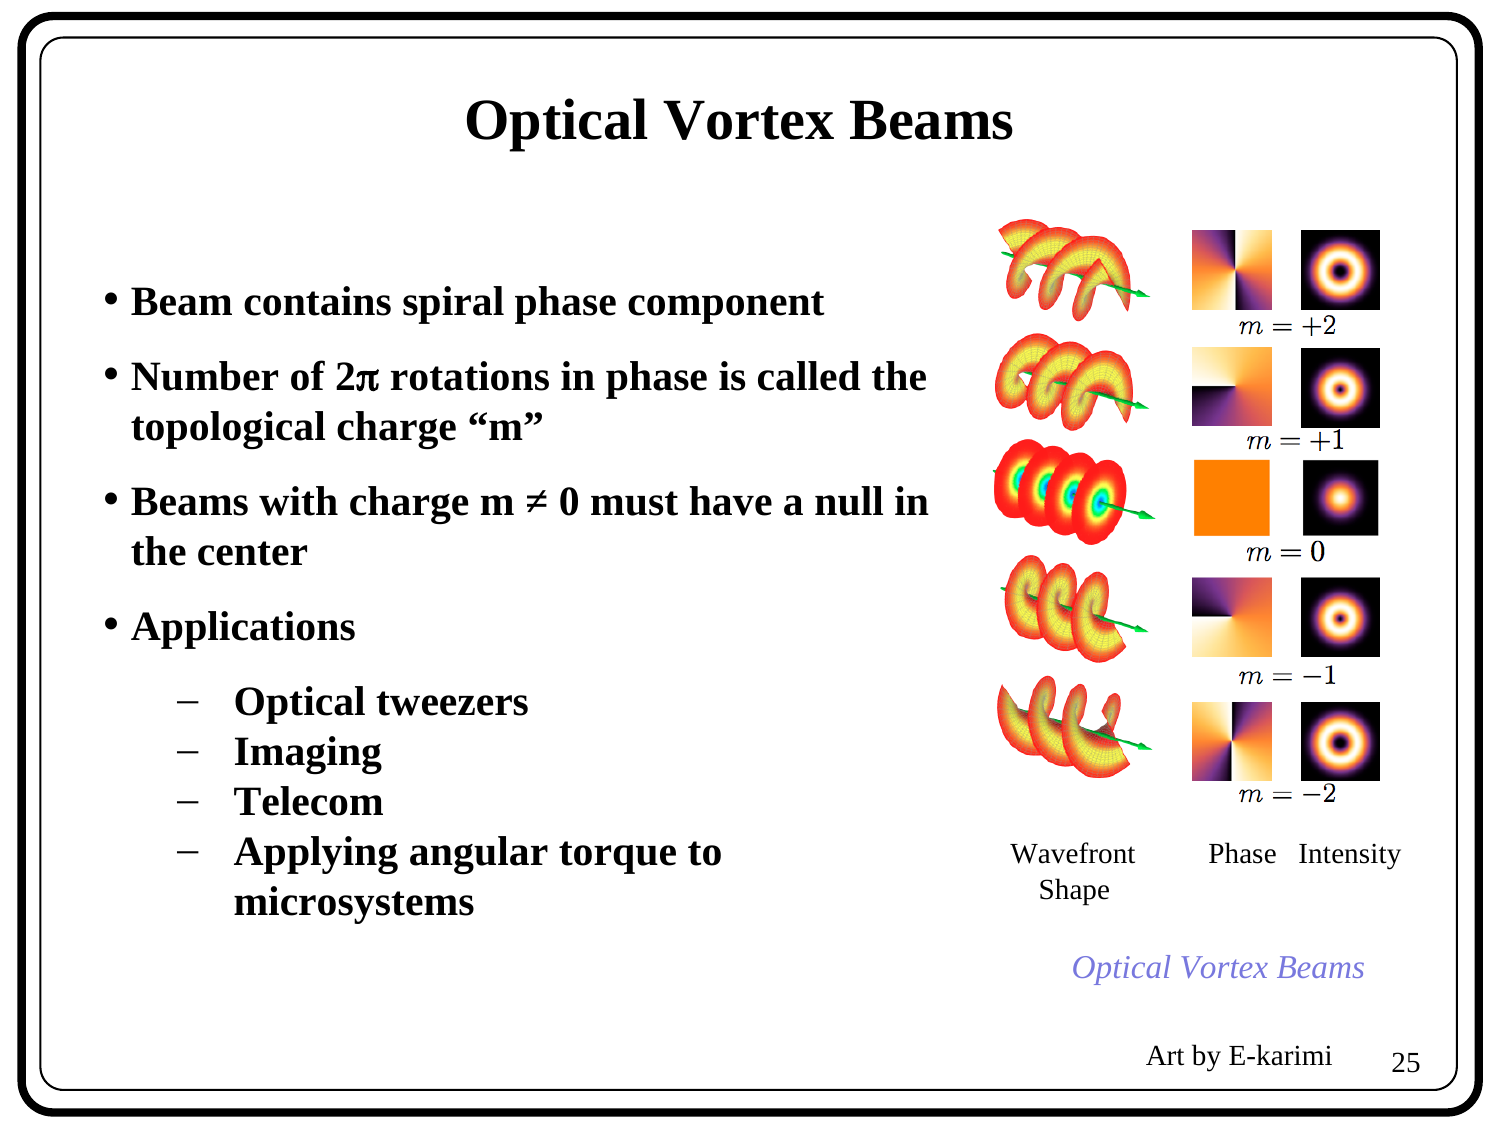

Optical Vortex Beams
Beam contains spiral phase component
Number of 2 rotations in phase is called the topological charge “m”
Beams with charge m ≠ 0 must have a null in the center
Applications
Optical tweezers
Imaging
Telecom
Applying angular torque to microsystems
 Wavefront Phase Intensity
 Shape
Optical Vortex Beams
Art by E-karimi